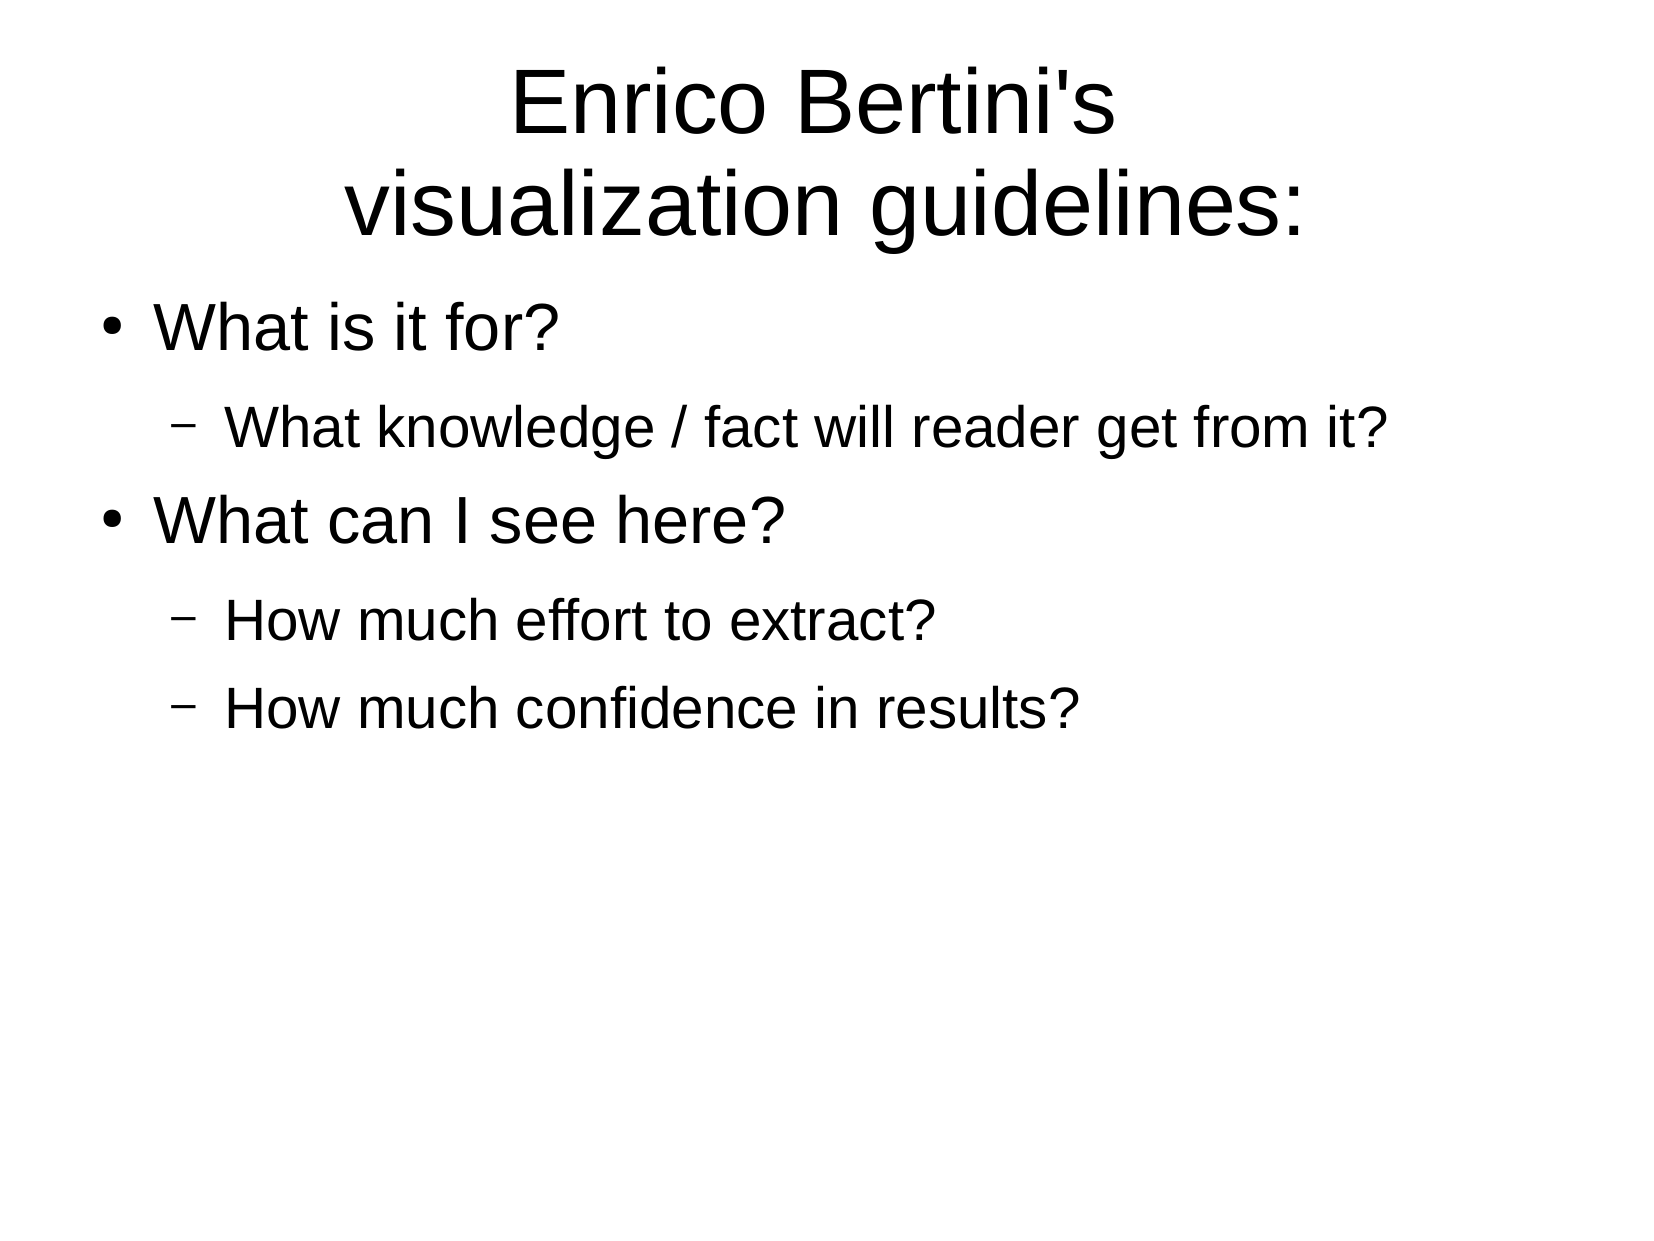

# Enrico Bertini's visualization guidelines:
What is it for?
What knowledge / fact will reader get from it?
What can I see here?
How much effort to extract?
How much confidence in results?